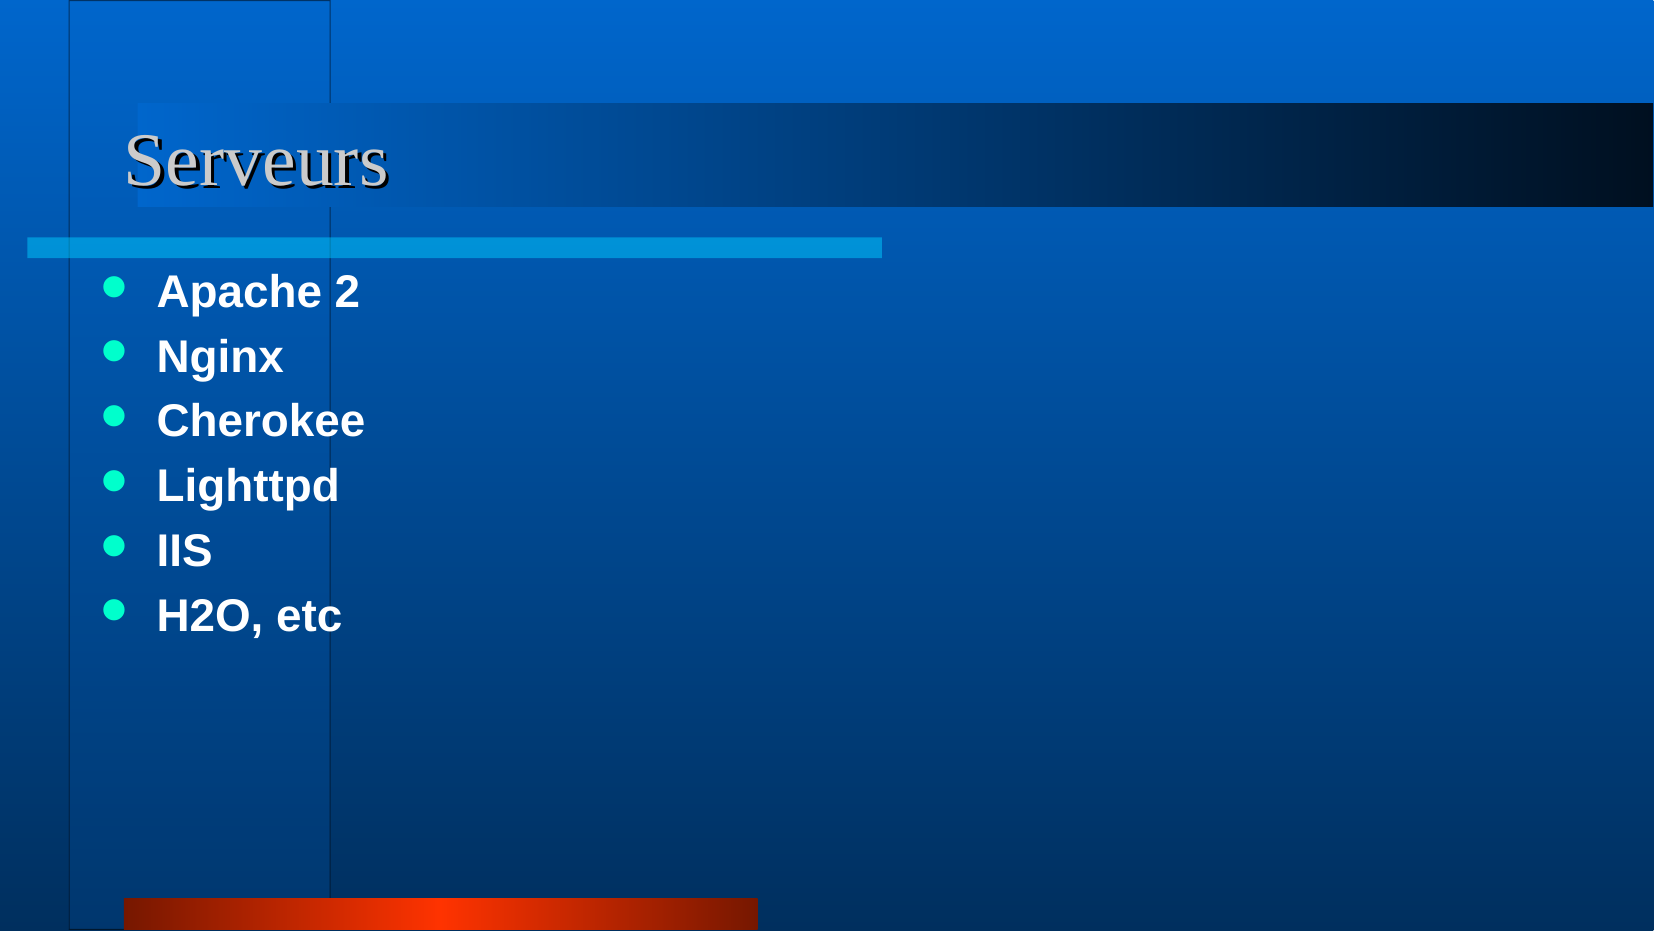

# Serveurs
Apache 2
Nginx
Cherokee
Lighttpd
IIS
H2O, etc